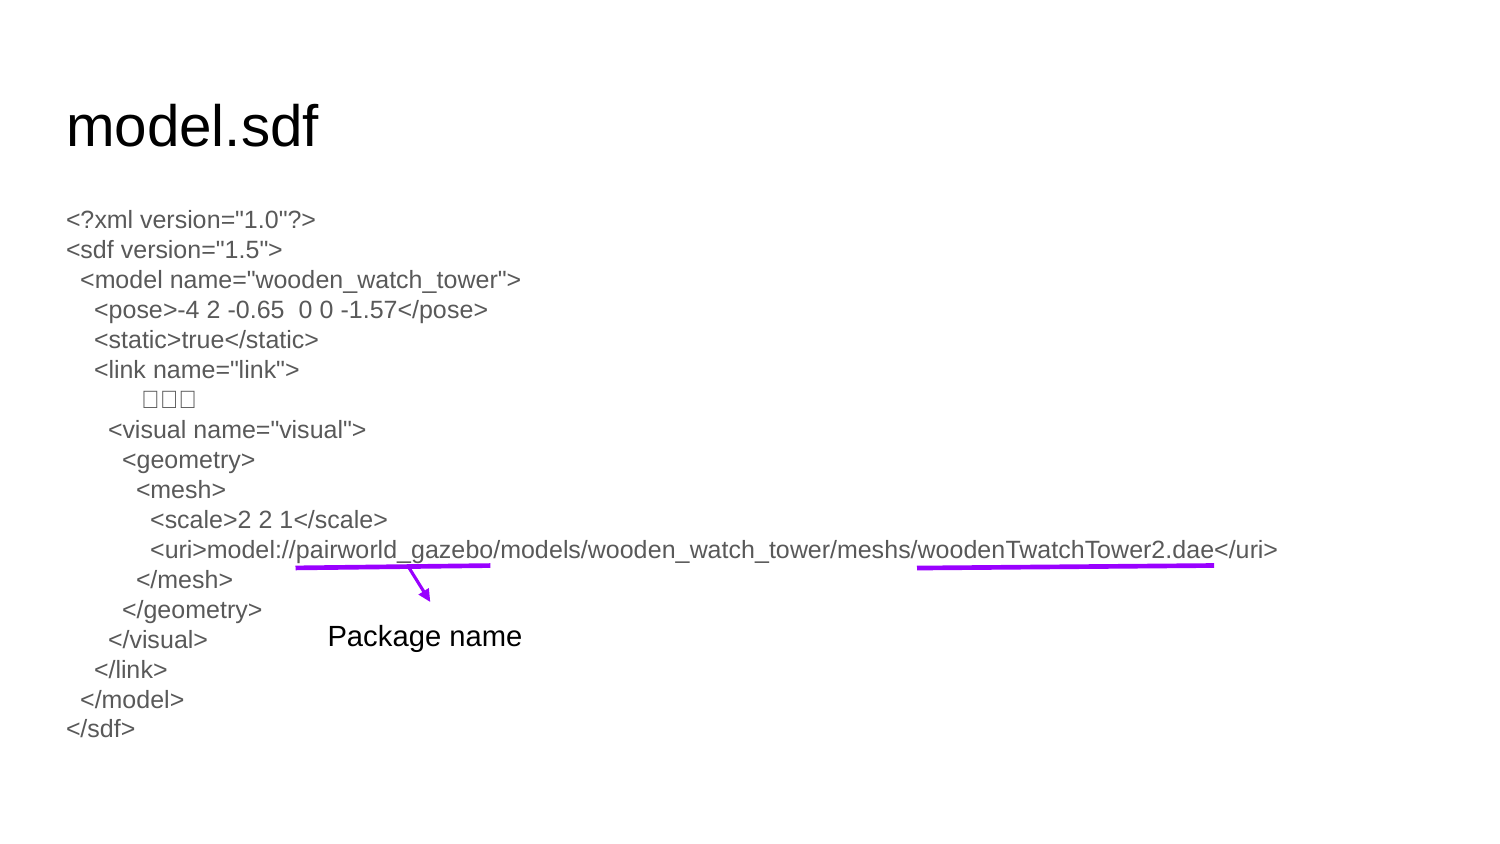

# model.sdf
<?xml version="1.0"?>
<sdf version="1.5">
 <model name="wooden_watch_tower">
 <pose>-4 2 -0.65 0 0 -1.57</pose>
 <static>true</static>
 <link name="link">
．．．
 <visual name="visual">
 <geometry>
 <mesh>
 <scale>2 2 1</scale>
 <uri>model://pairworld_gazebo/models/wooden_watch_tower/meshs/woodenTwatchTower2.dae</uri>
 </mesh>
 </geometry>
 </visual>
 </link>
 </model>
</sdf>
Package name